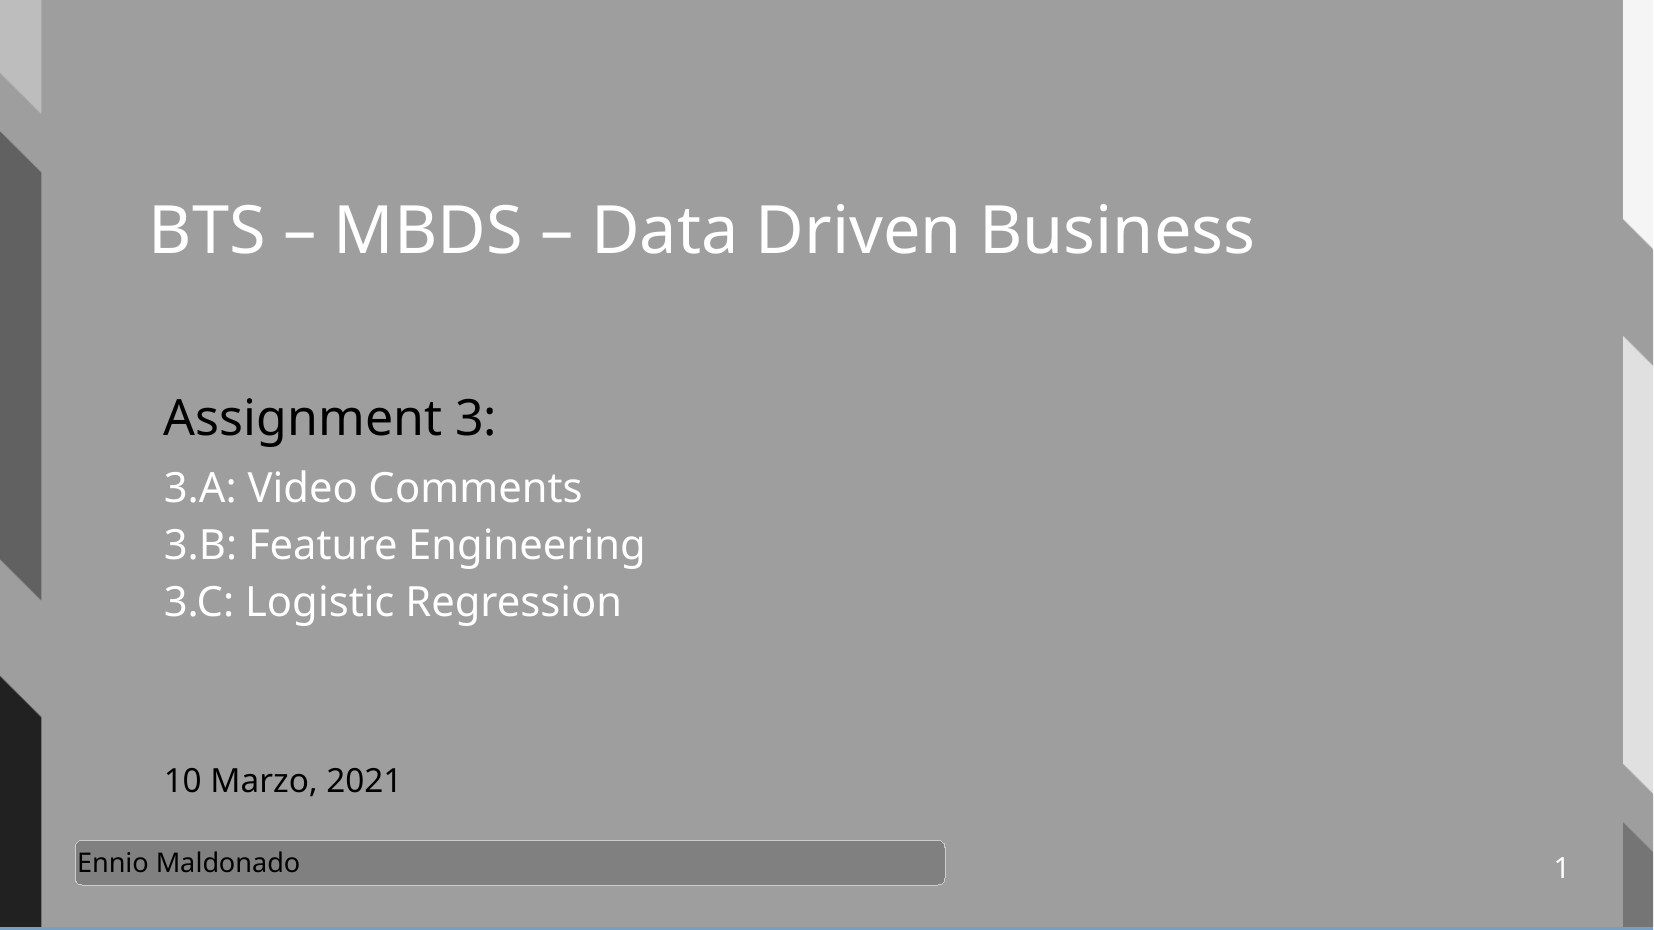

# BTS – MBDS – Data Driven Business
Assignment 3:
3.A: Video Comments
3.B: Feature Engineering
3.C: Logistic Regression
10 Marzo, 2021
Ennio Maldonado
3 October 2020
Candy Clone
1